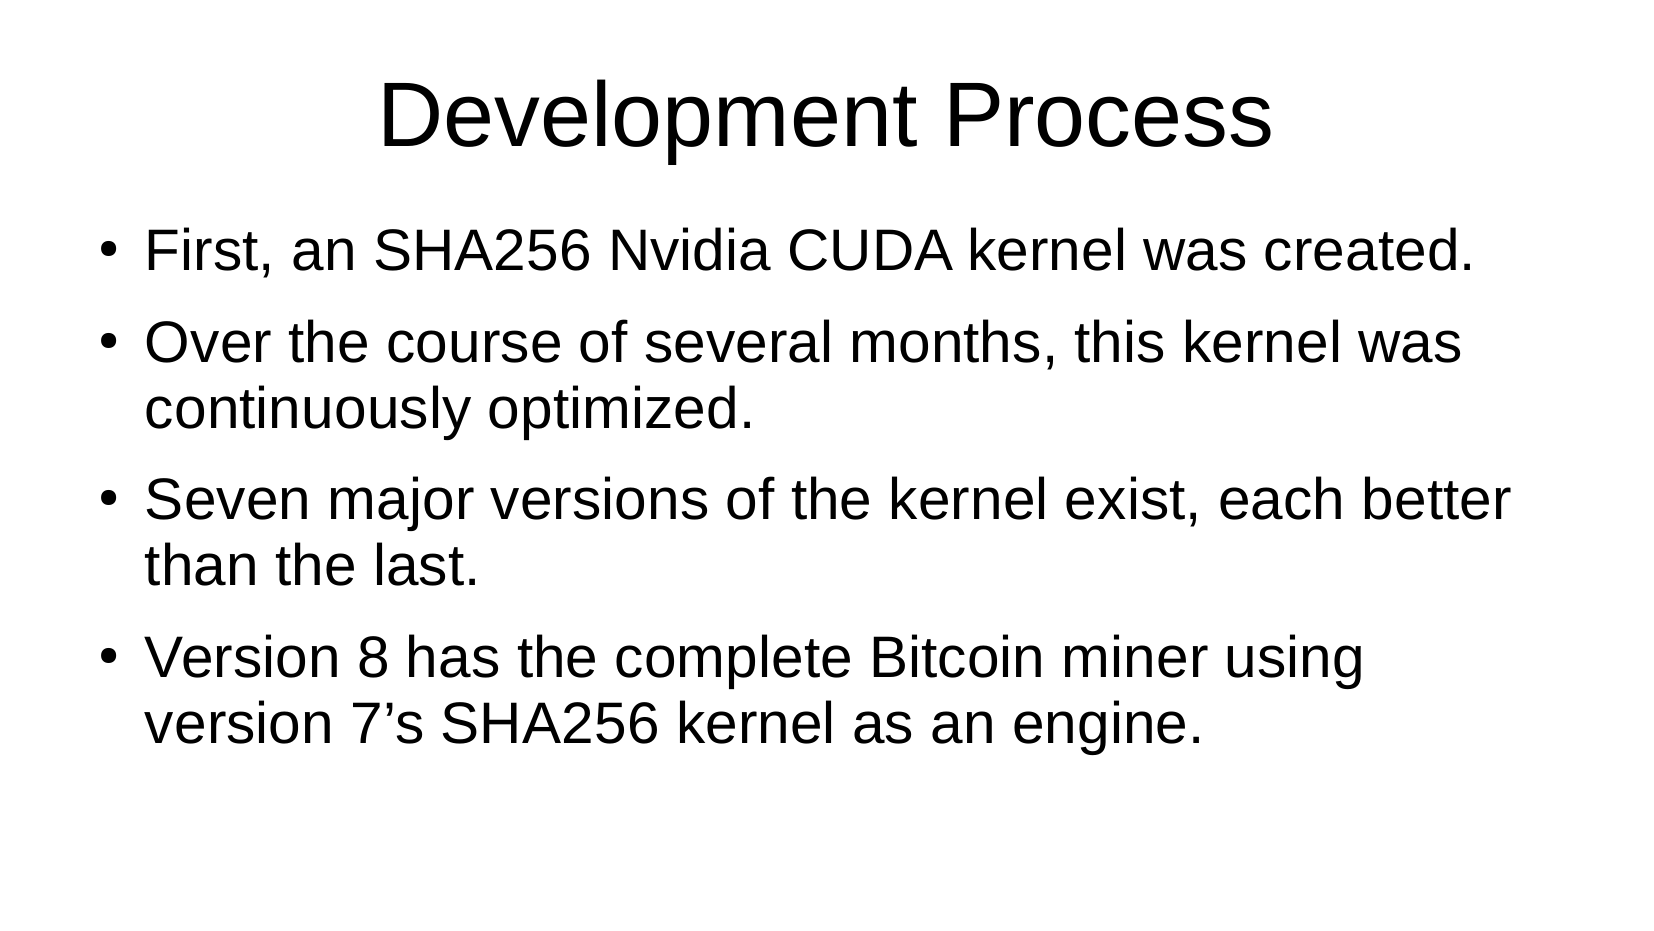

# Development Process
First, an SHA256 Nvidia CUDA kernel was created.
Over the course of several months, this kernel was continuously optimized.
Seven major versions of the kernel exist, each better than the last.
Version 8 has the complete Bitcoin miner using version 7’s SHA256 kernel as an engine.